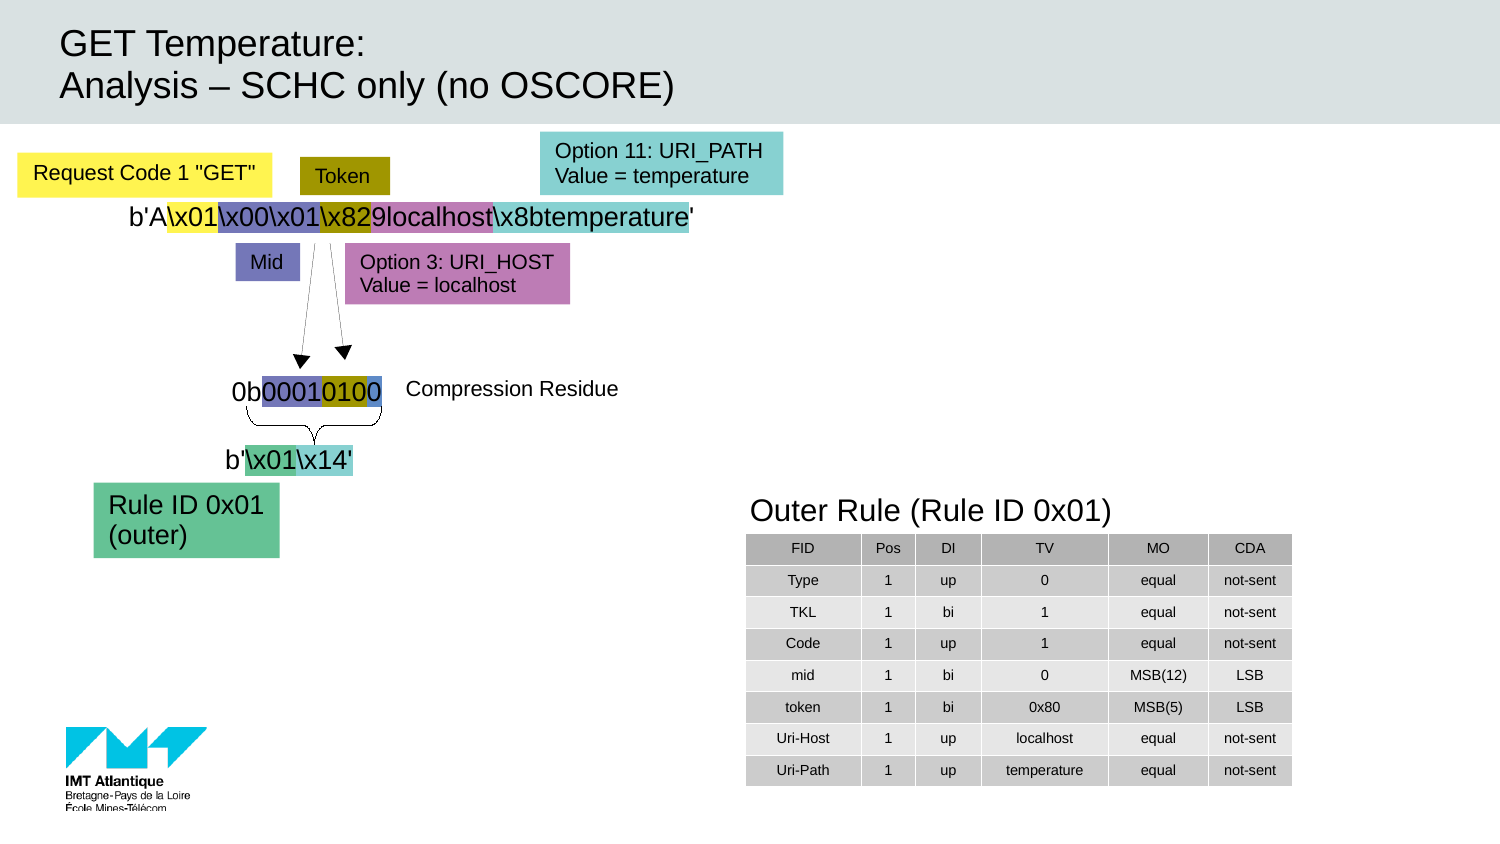

GET Temperature:
Analysis – SCHC only (no OSCORE)
Option 11: URI_PATH
Value = temperature
Request Code 1 "GET"
Token
b'A\x01\x00\x01\x829localhost\x8btemperature'
Mid
Option 3: URI_HOST
Value = localhost
0b00010100
Compression Residue
b'\x01\x14'
Rule ID 0x01
(outer)
Outer Rule (Rule ID 0x01)
| FID | Pos | DI | TV | MO | CDA |
| --- | --- | --- | --- | --- | --- |
| Type | 1 | up | 0 | equal | not-sent |
| TKL | 1 | bi | 1 | equal | not-sent |
| Code | 1 | up | 1 | equal | not-sent |
| mid | 1 | bi | 0 | MSB(12) | LSB |
| token | 1 | bi | 0x80 | MSB(5) | LSB |
| Uri-Host | 1 | up | localhost | equal | not-sent |
| Uri-Path | 1 | up | temperature | equal | not-sent |